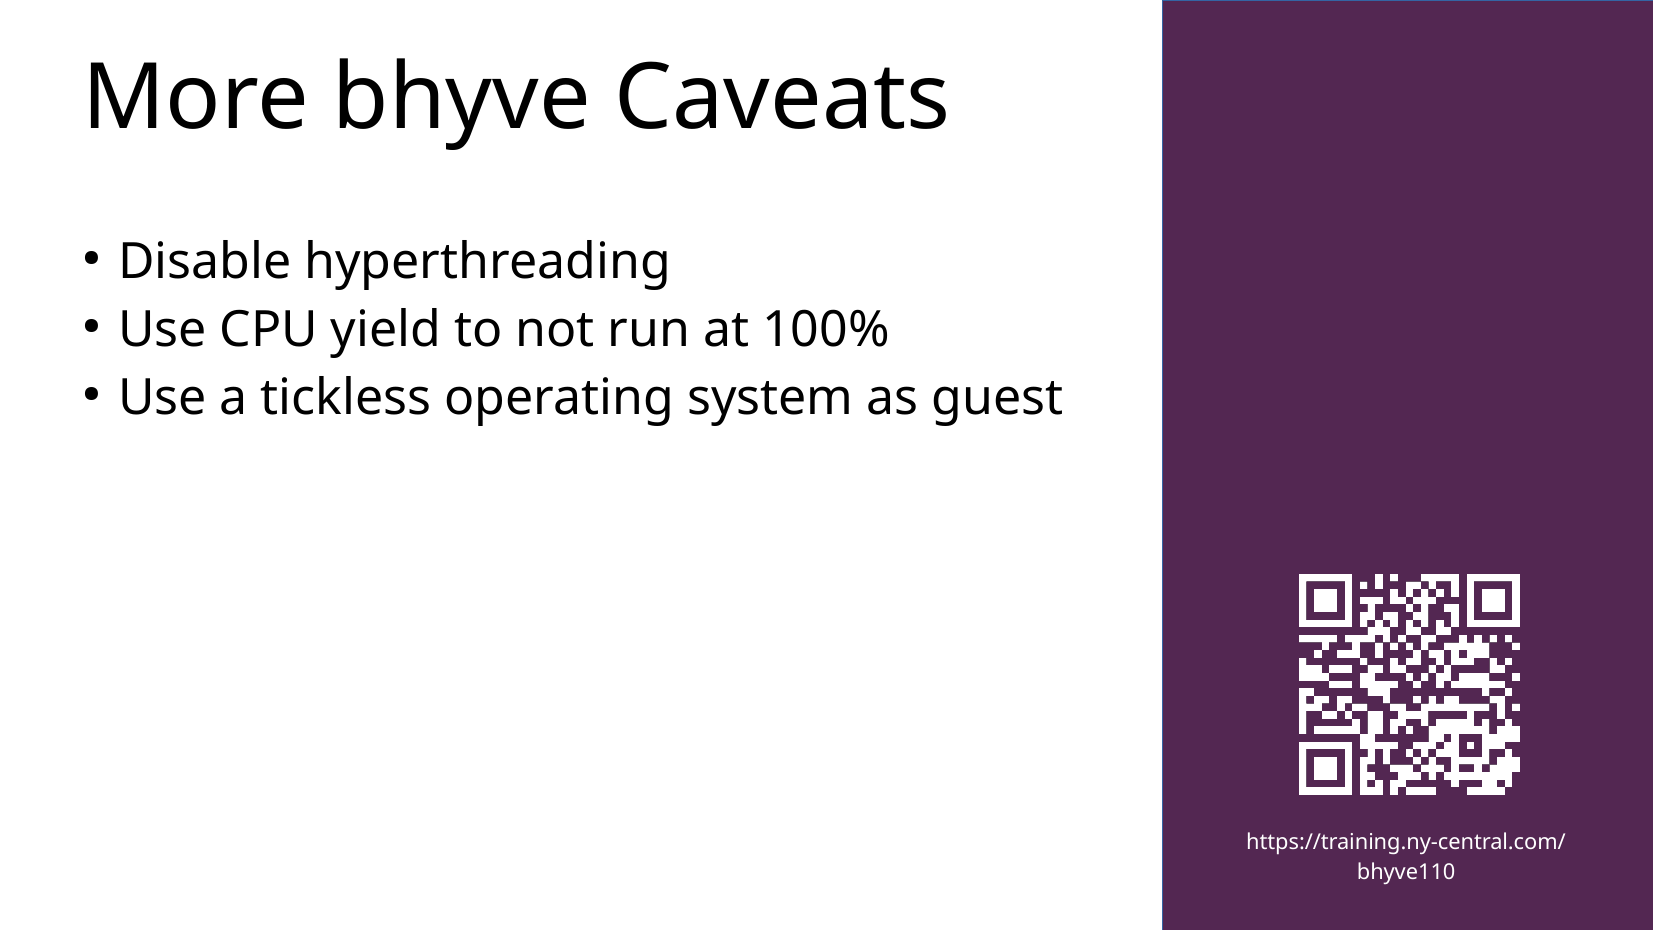

# More bhyve Caveats
Disable hyperthreading
Use CPU yield to not run at 100%
Use a tickless operating system as guest
https://training.ny-central.com/bhyve110